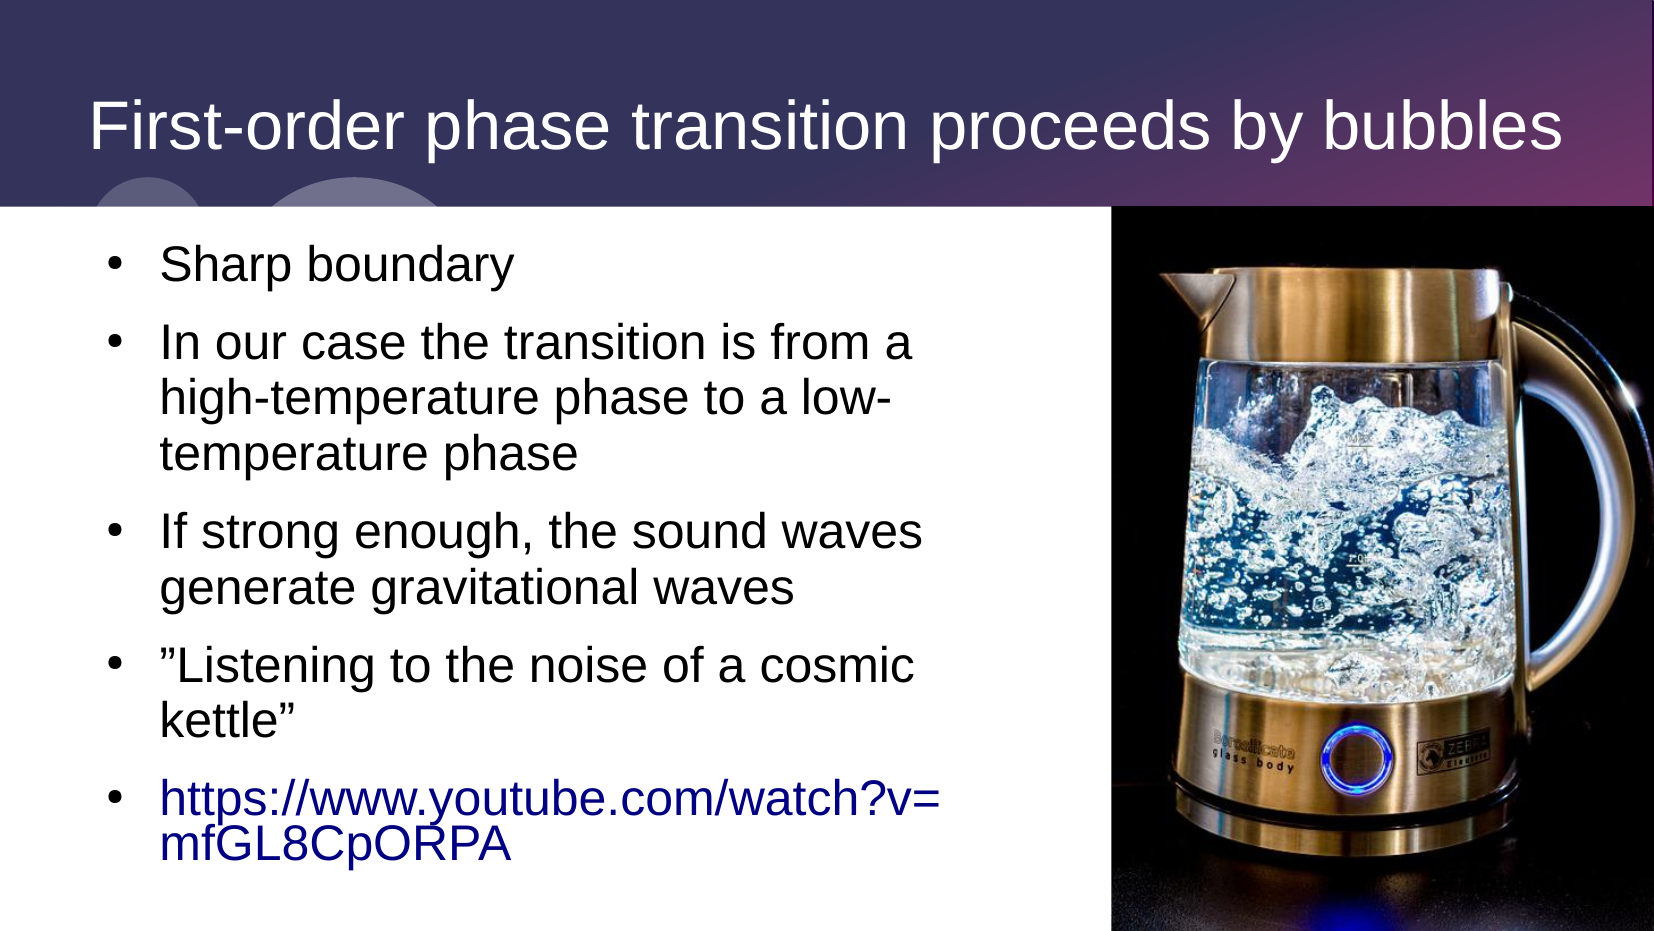

# First-order phase transition proceeds by bubbles
Sharp boundary
In our case the transition is from a high-temperature phase to a low-temperature phase
If strong enough, the sound waves generate gravitational waves
”Listening to the noise of a cosmic kettle”
https://www.youtube.com/watch?v=mfGL8CpORPA
12
Speeding up the video:
ffmpeg -i "Infant universe blows bubbles [mfGL8CpORPA].webm" -filter:v "setpts=PTS*24/60,fps=60" -an "out.mp4"
Figure source:
https://pixabay.com/photos/water-heater-glass-water-blow-357186/